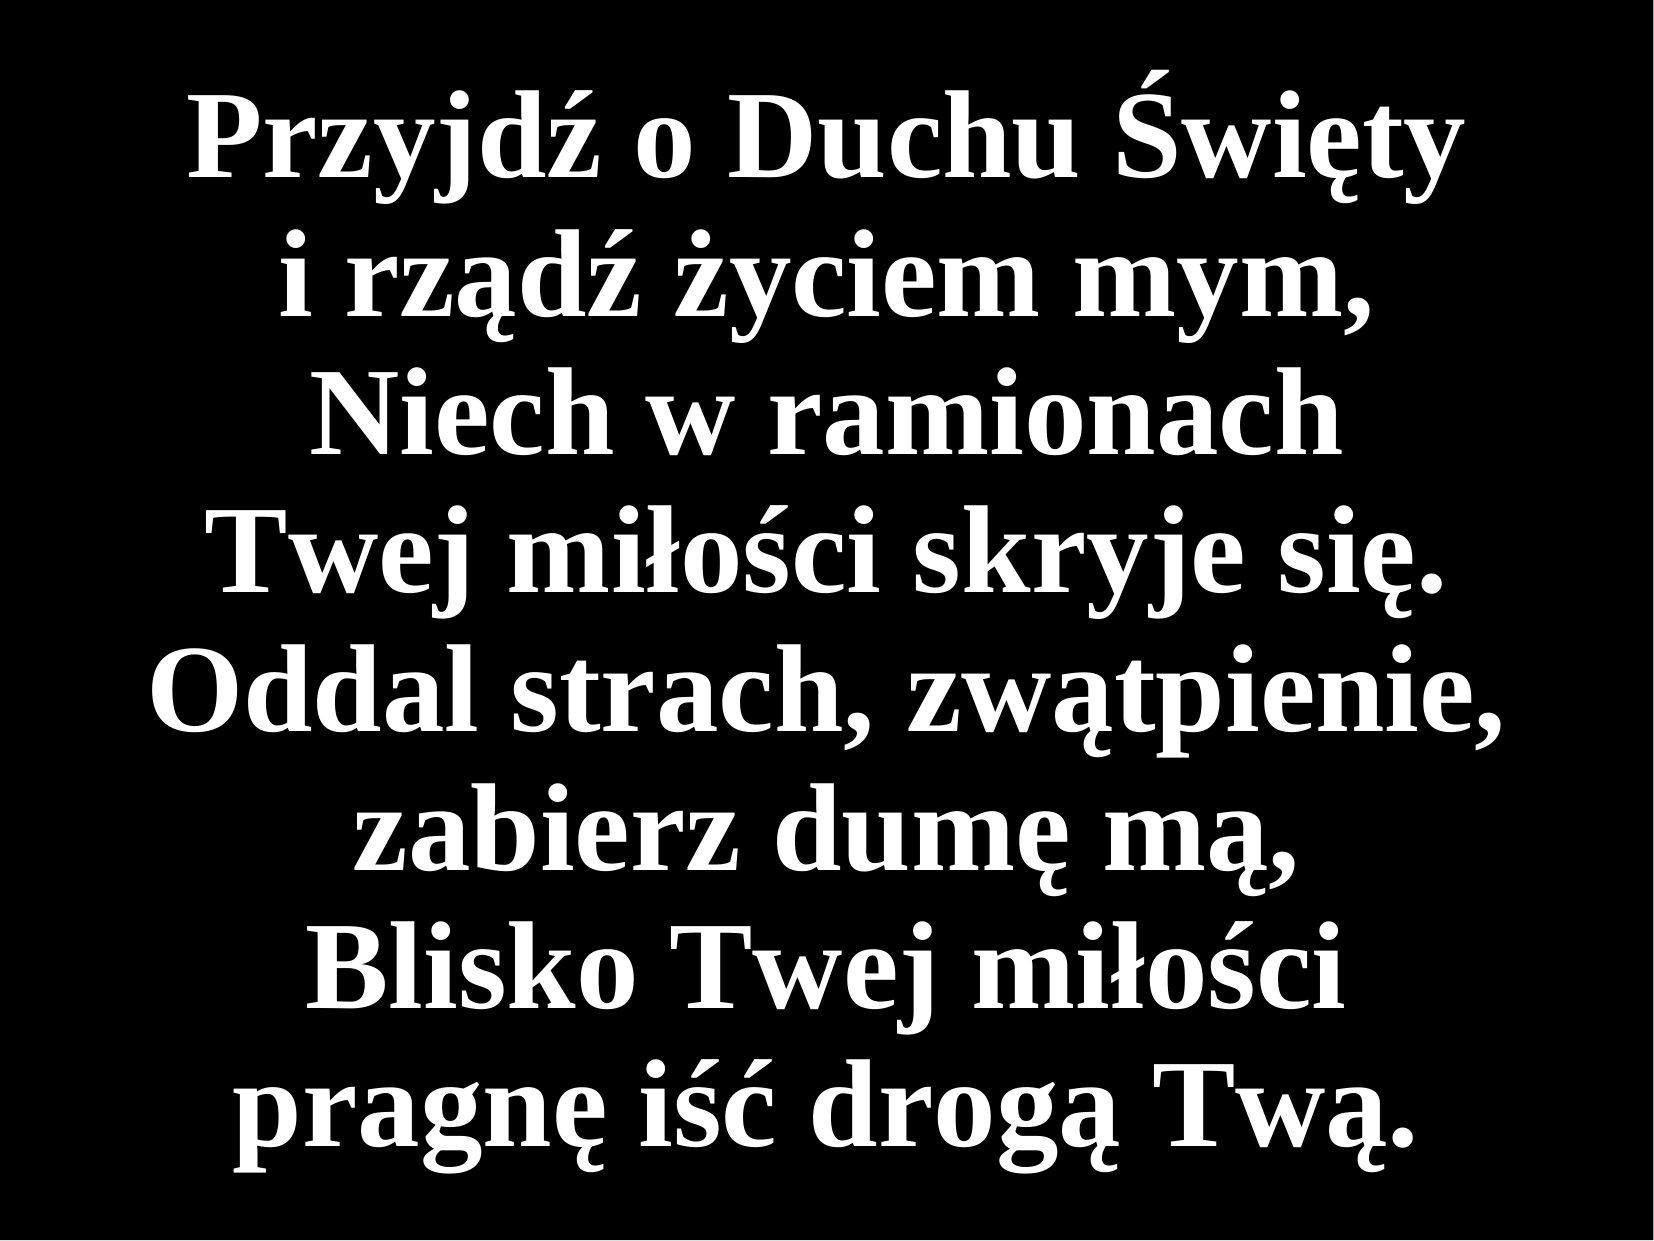

# Przyjdź o Duchu Święty i rządź życiem mym, Niech w ramionach Twej miłości skryje się. Oddal strach, zwątpienie, zabierz dumę mą, Blisko Twej miłości pragnę iść drogą Twą.